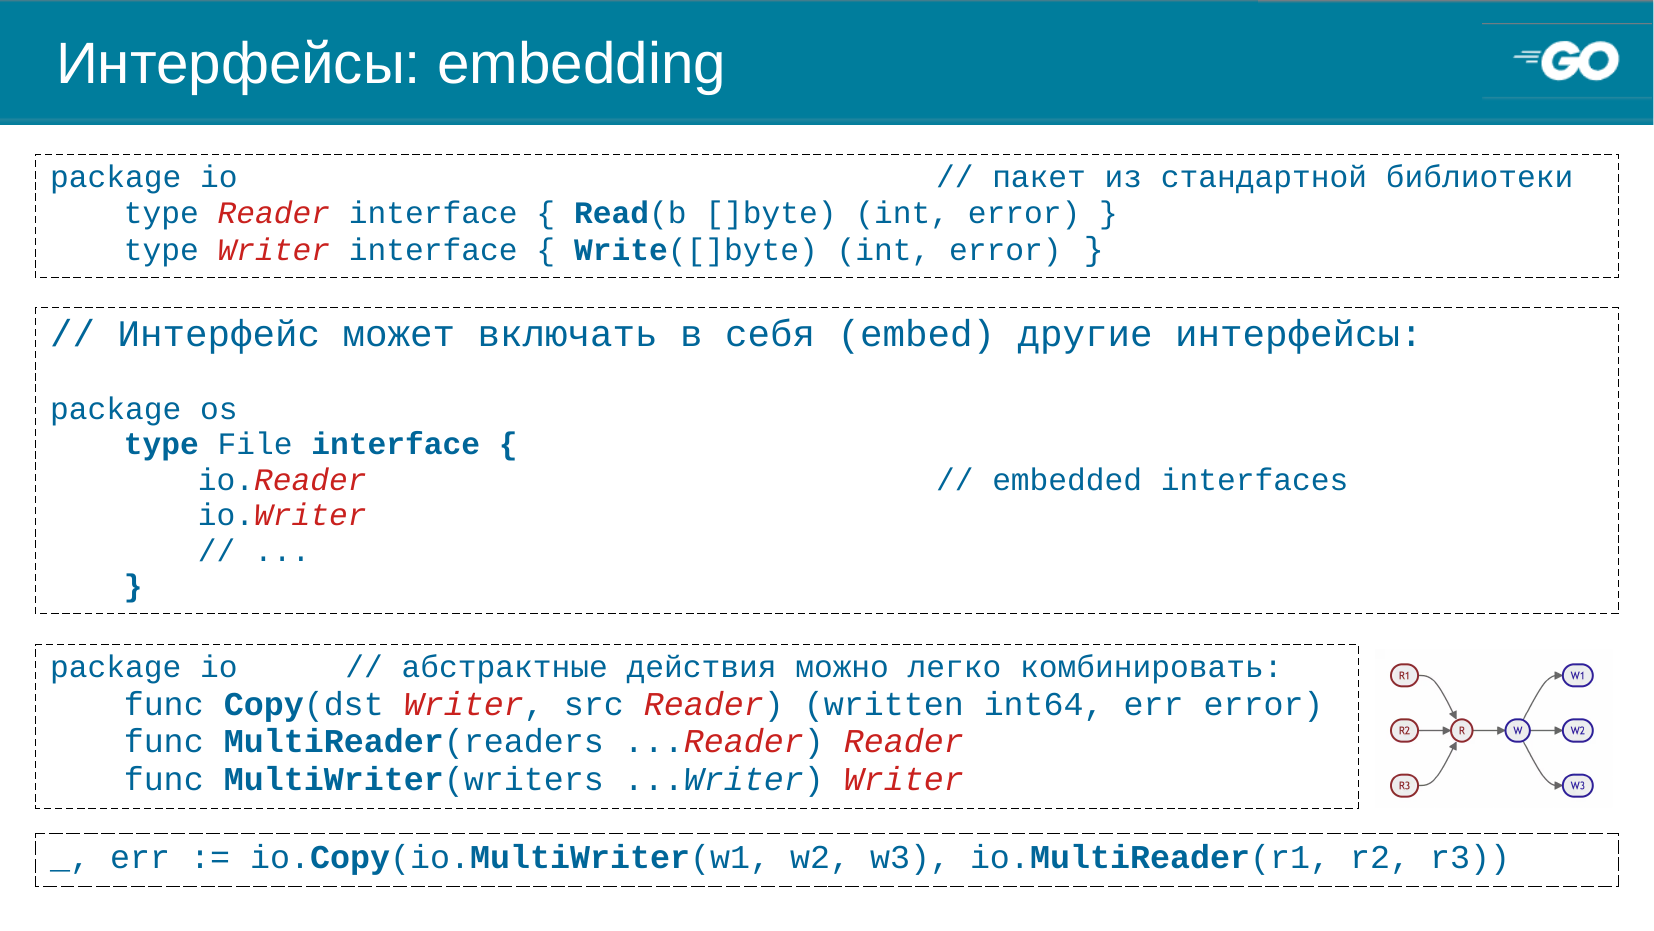

Интерфейсы: embedding
package io										// пакет из стандартной библиотеки
	type Reader interface { Read(b []byte) (int, error) }
	type Writer interface { Write([]byte) (int, error) 	}
// Интерфейс может включать в себя (embed) другие интерфейсы:
package os
	type File interface {
		io.Reader								// embedded interfaces
		io.Writer
		// ...
	}
package io		// абстрактные действия можно легко комбинировать:
	func Copy(dst Writer, src Reader) (written int64, err error)
	func MultiReader(readers ...Reader) Reader
	func MultiWriter(writers ...Writer) Writer
_, err := io.Copy(io.MultiWriter(w1, w2, w3), io.MultiReader(r1, r2, r3))